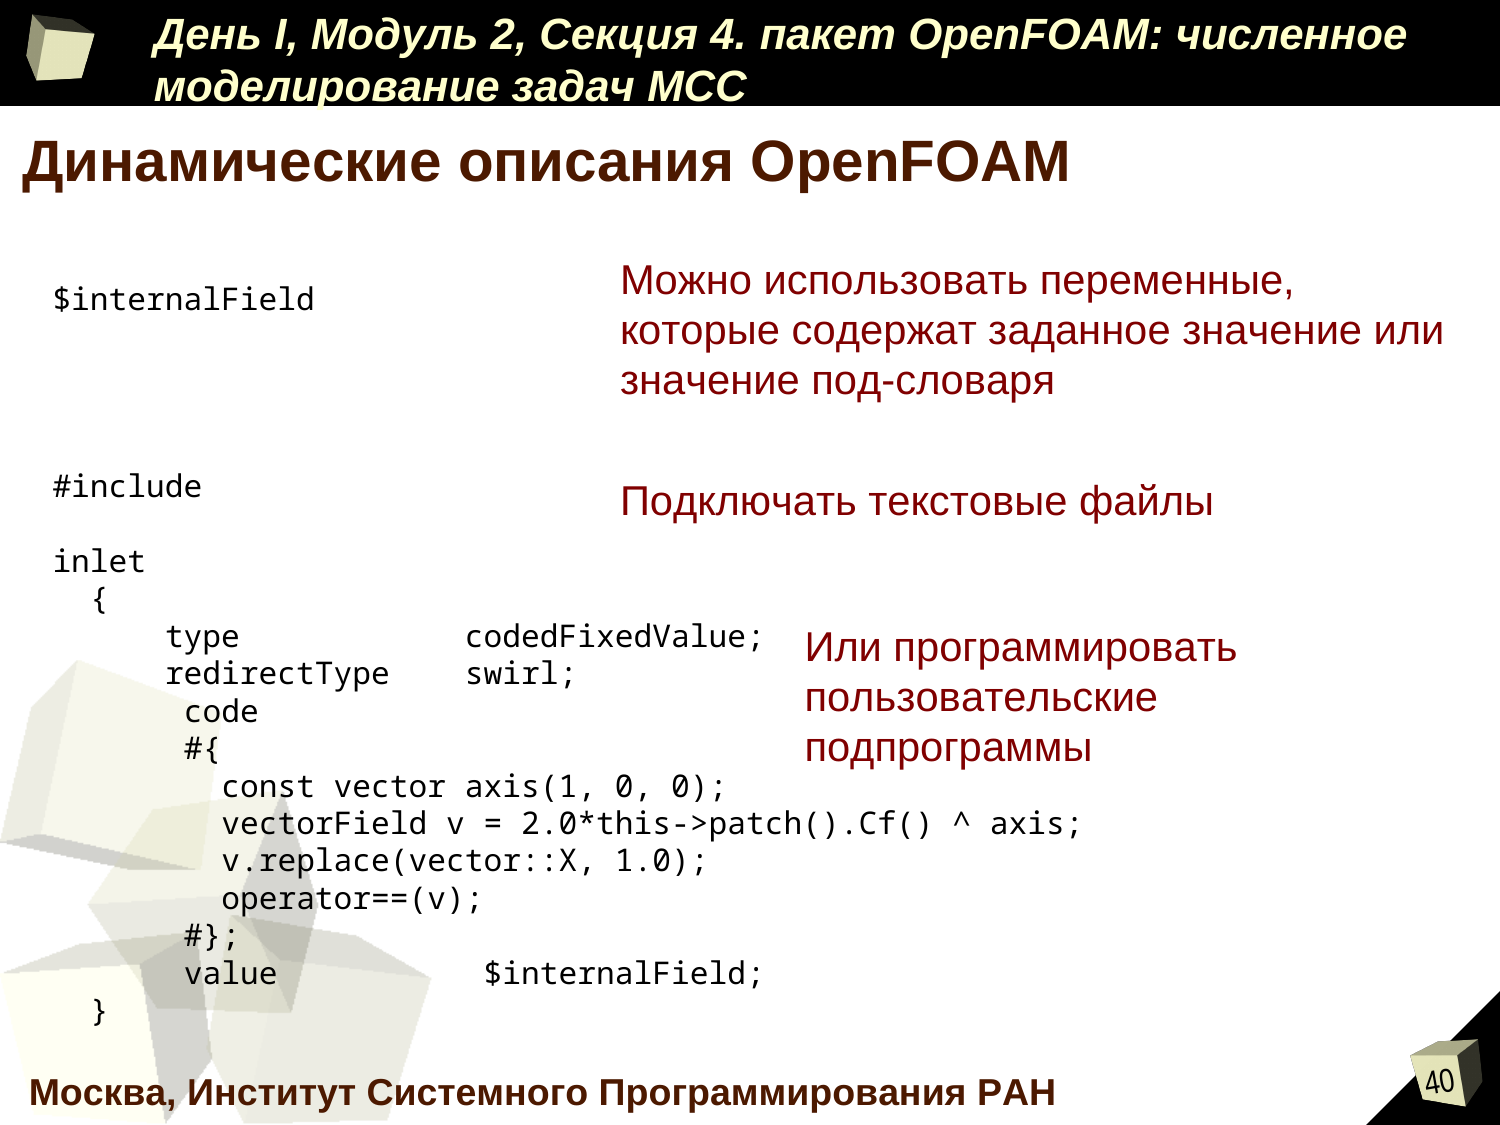

#
Динамические описания OpenFOAM
Можно использовать переменные, которые содержат заданное значение или значение под-словаря
Подключать текстовые файлы
$internalField
#include
inlet
 {
 type codedFixedValue;
 redirectType swirl;
 code
 #{
 const vector axis(1, 0, 0);
 vectorField v = 2.0*this->patch().Cf() ^ axis;
 v.replace(vector::X, 1.0);
 operator==(v);
 #};
 value $internalField;
 }
Или программировать пользовательские подпрограммы